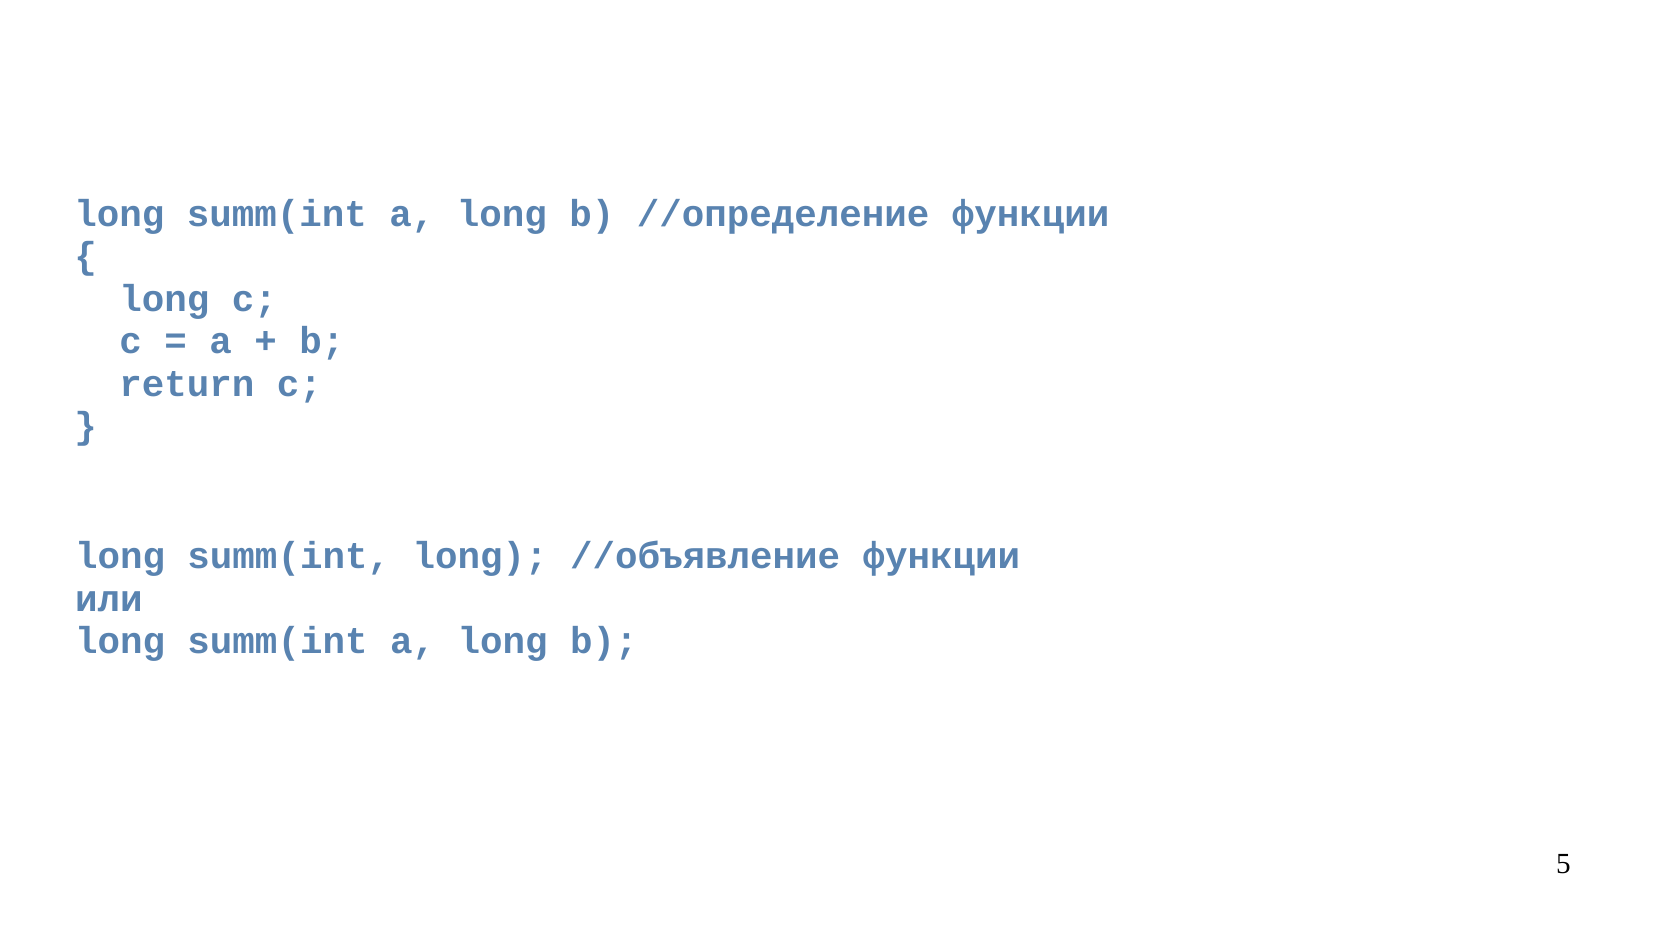

# long summ(int a, long b) //определение функции
{
 long c;
 c = a + b;
 return c;
}
long summ(int, long); //объявление функции
или
long summ(int a, long b);
5